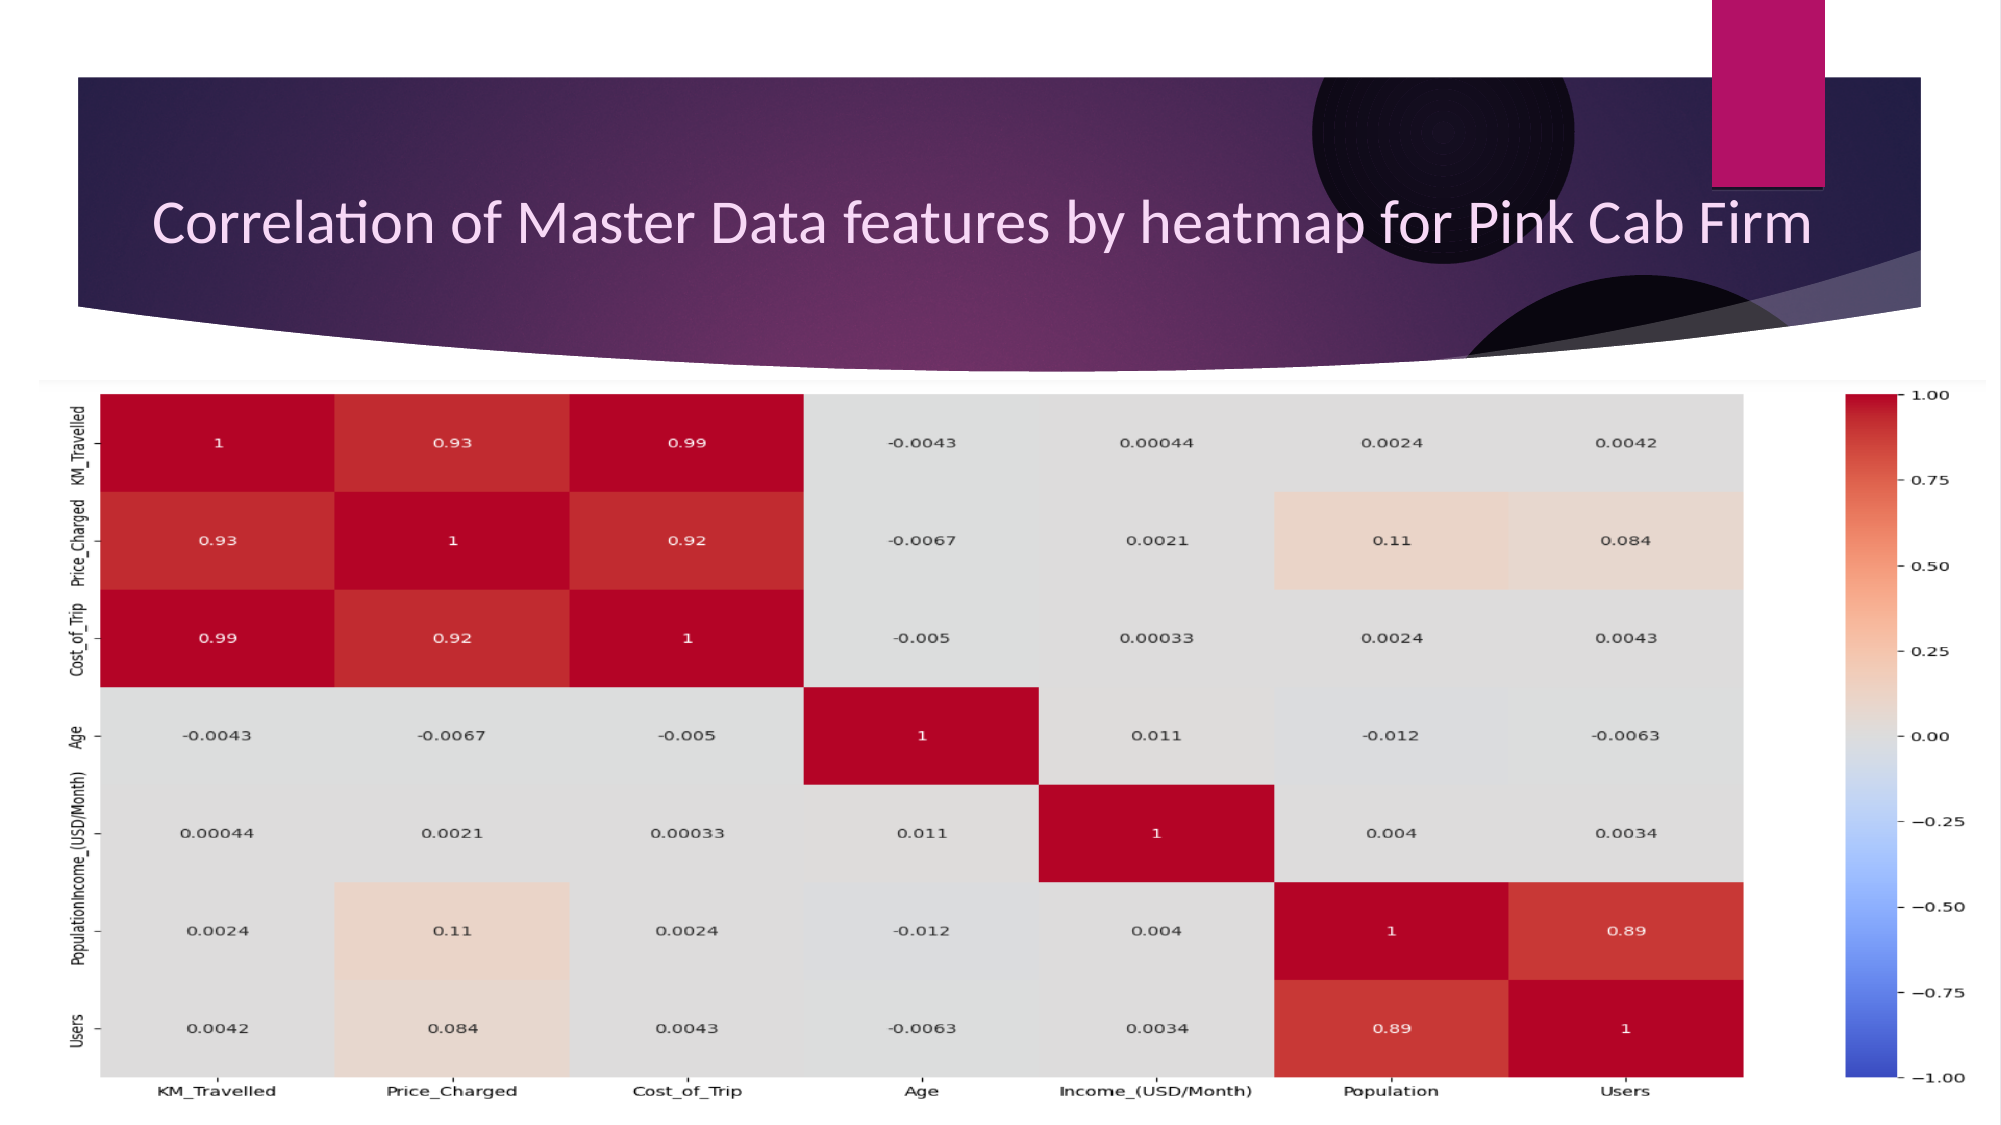

# Correlation of Master Data features by heatmap for Pink Cab Firm